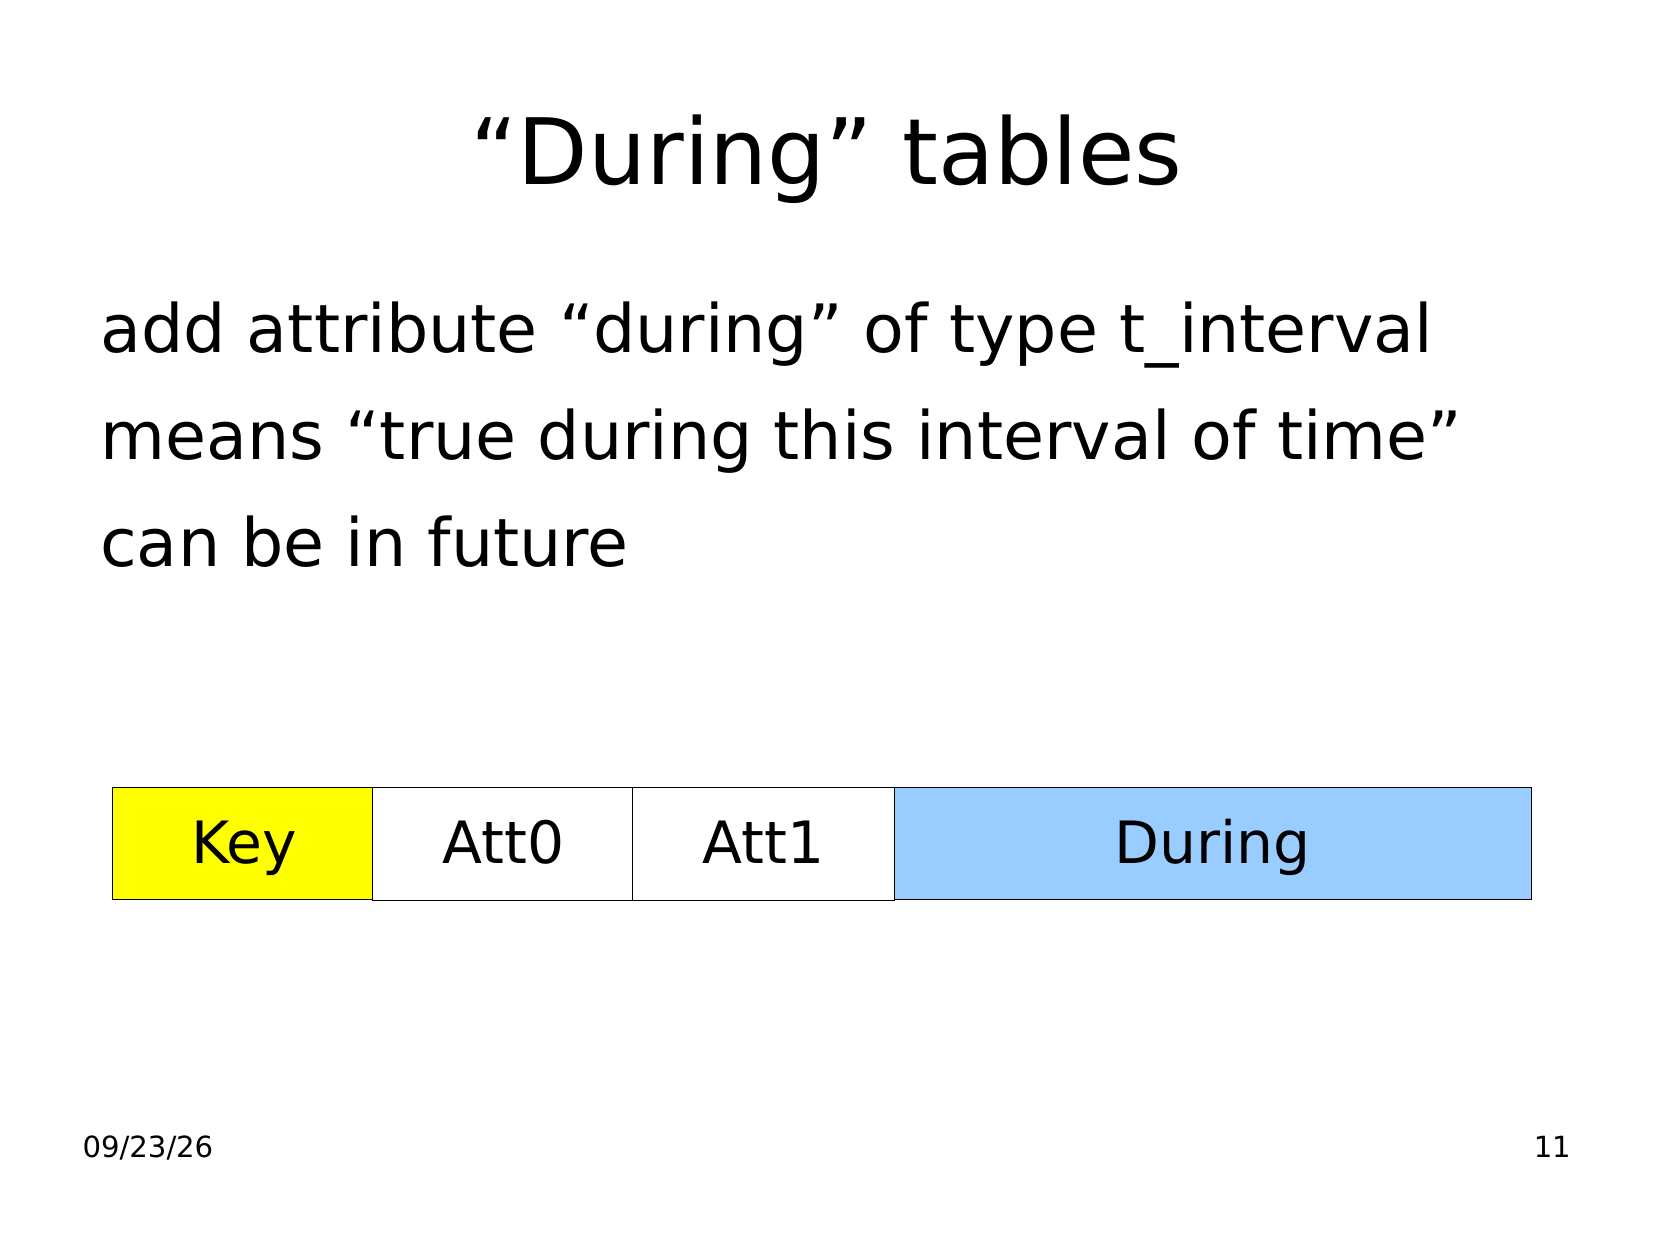

# “During” tables
add attribute “during” of type t_interval
means “true during this interval of time”
can be in future
Key
During
Att0
Att1
11